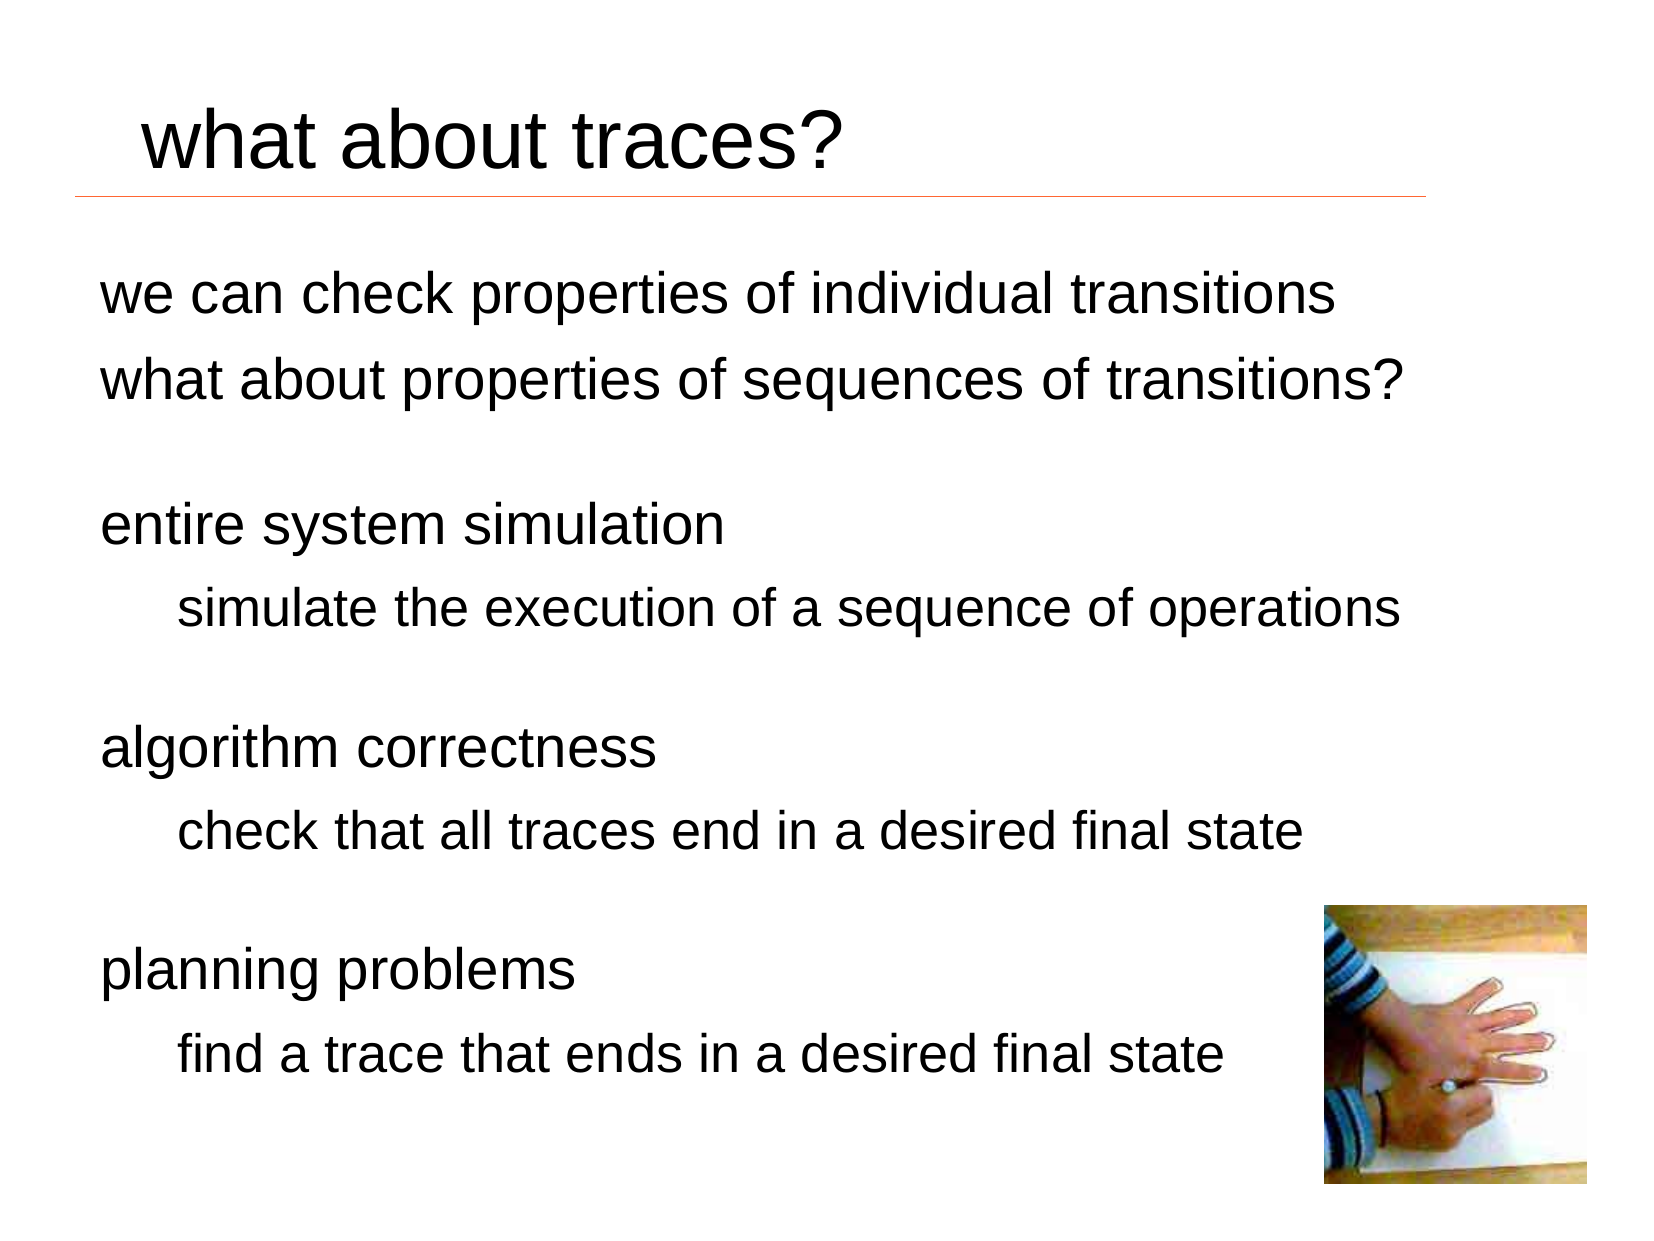

# what about traces?
we can check properties of individual transitions
what about properties of sequences of transitions?
entire system simulation
simulate the execution of a sequence of operations
algorithm correctness
check that all traces end in a desired final state
planning problems
find a trace that ends in a desired final state